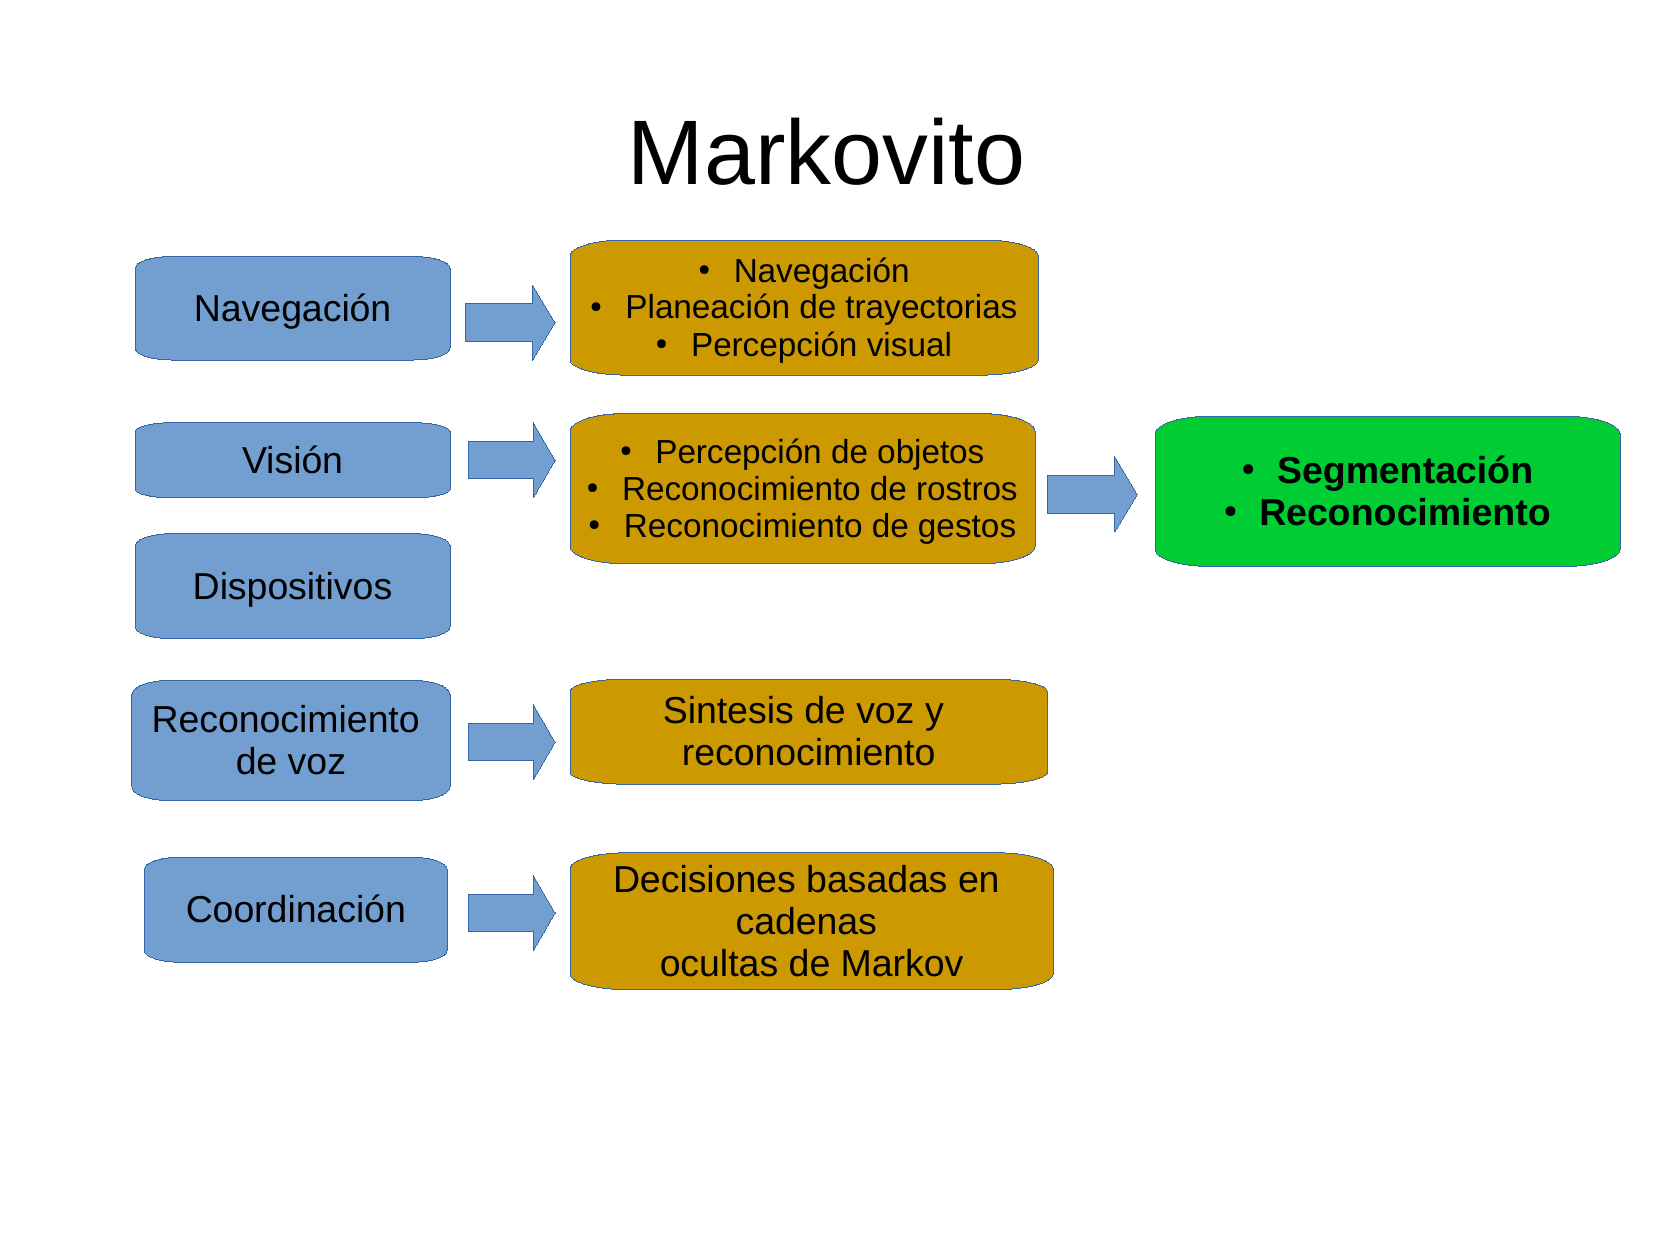

# Markovito
Navegación
Planeación de trayectorias
Percepción visual
Navegación
Percepción de objetos
Reconocimiento de rostros
Reconocimiento de gestos
Segmentación
Reconocimiento
Visión
Dispositivos
Sintesis de voz y
reconocimiento
Reconocimiento
de voz
Decisiones basadas en
cadenas
ocultas de Markov
Coordinación